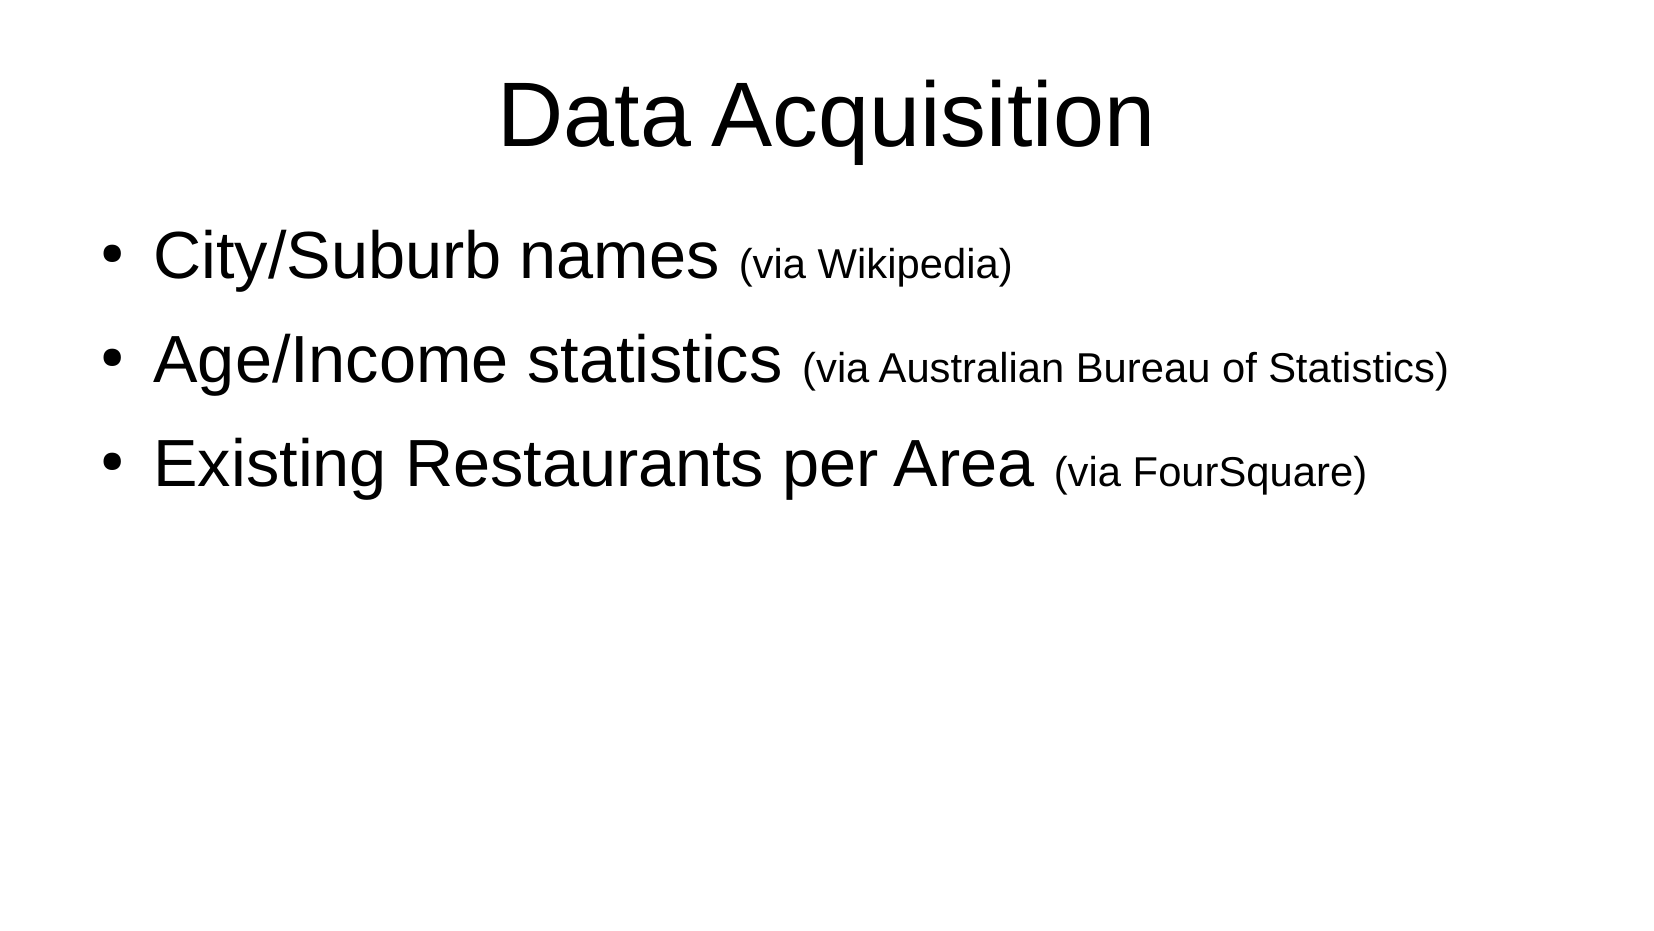

# Data Acquisition
City/Suburb names (via Wikipedia)
Age/Income statistics (via Australian Bureau of Statistics)
Existing Restaurants per Area (via FourSquare)